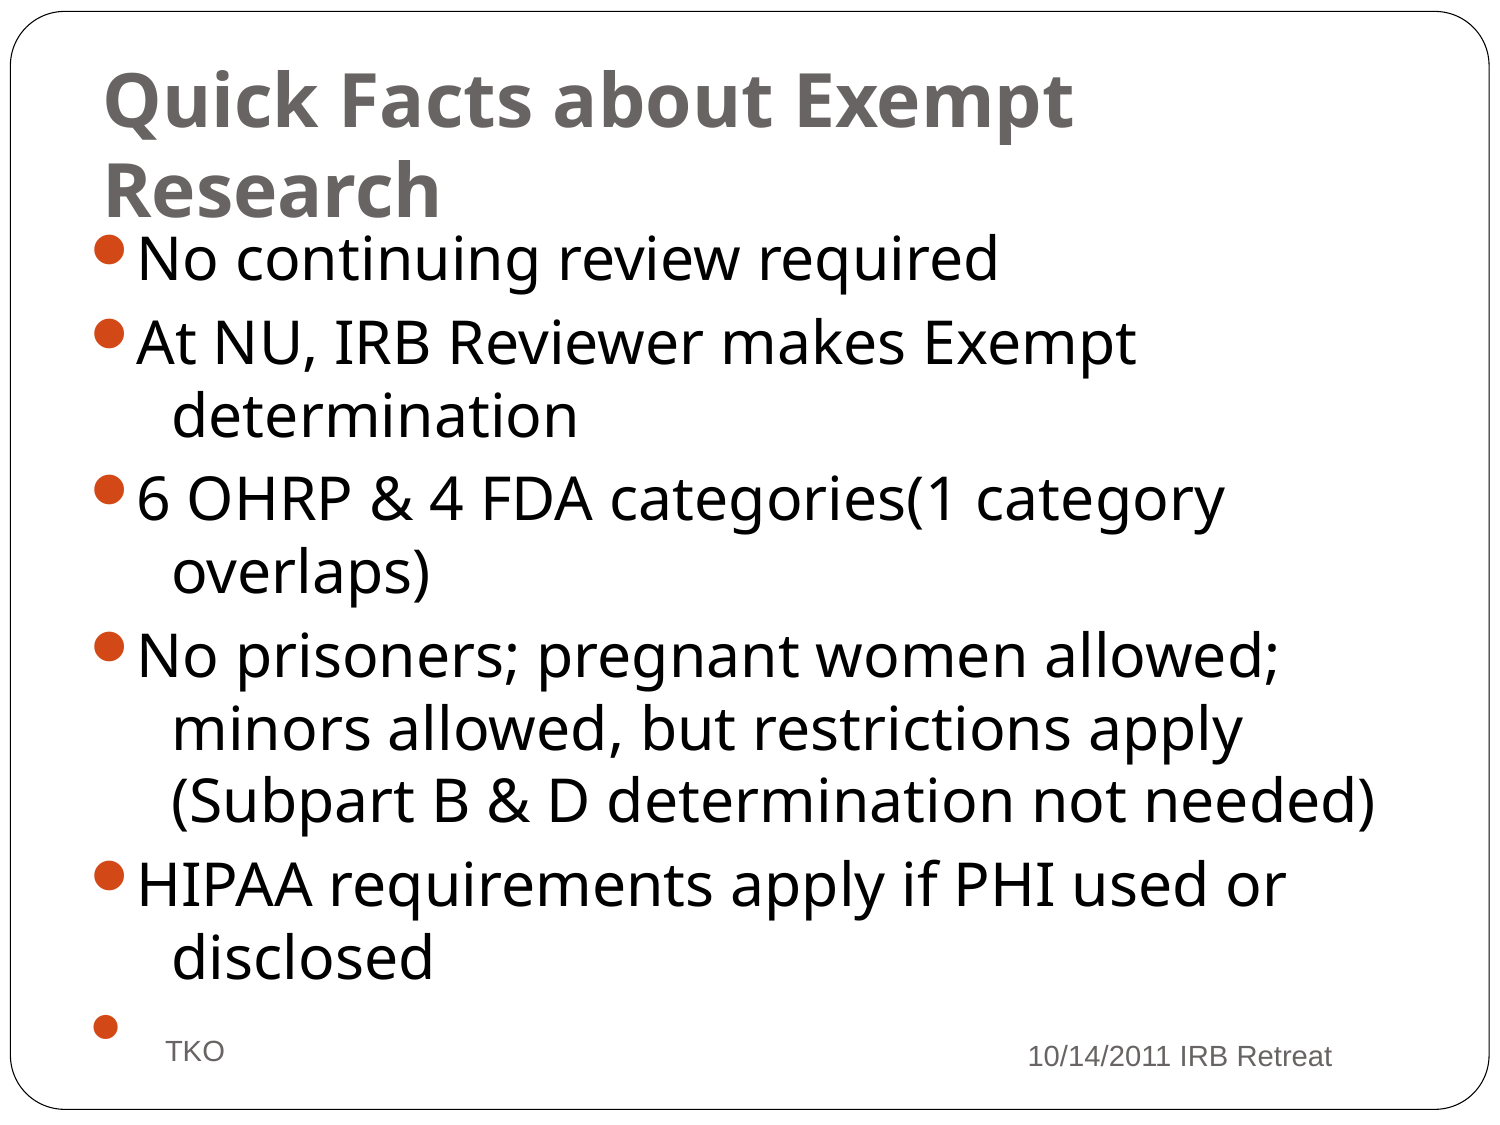

# Quick Facts about Exempt Research
No continuing review required
At NU, IRB Reviewer makes Exempt determination
6 OHRP & 4 FDA categories(1 category overlaps)
No prisoners; pregnant women allowed; minors allowed, but restrictions apply (Subpart B & D determination not needed)
HIPAA requirements apply if PHI used or disclosed
TKO
10/14/2011 IRB Retreat